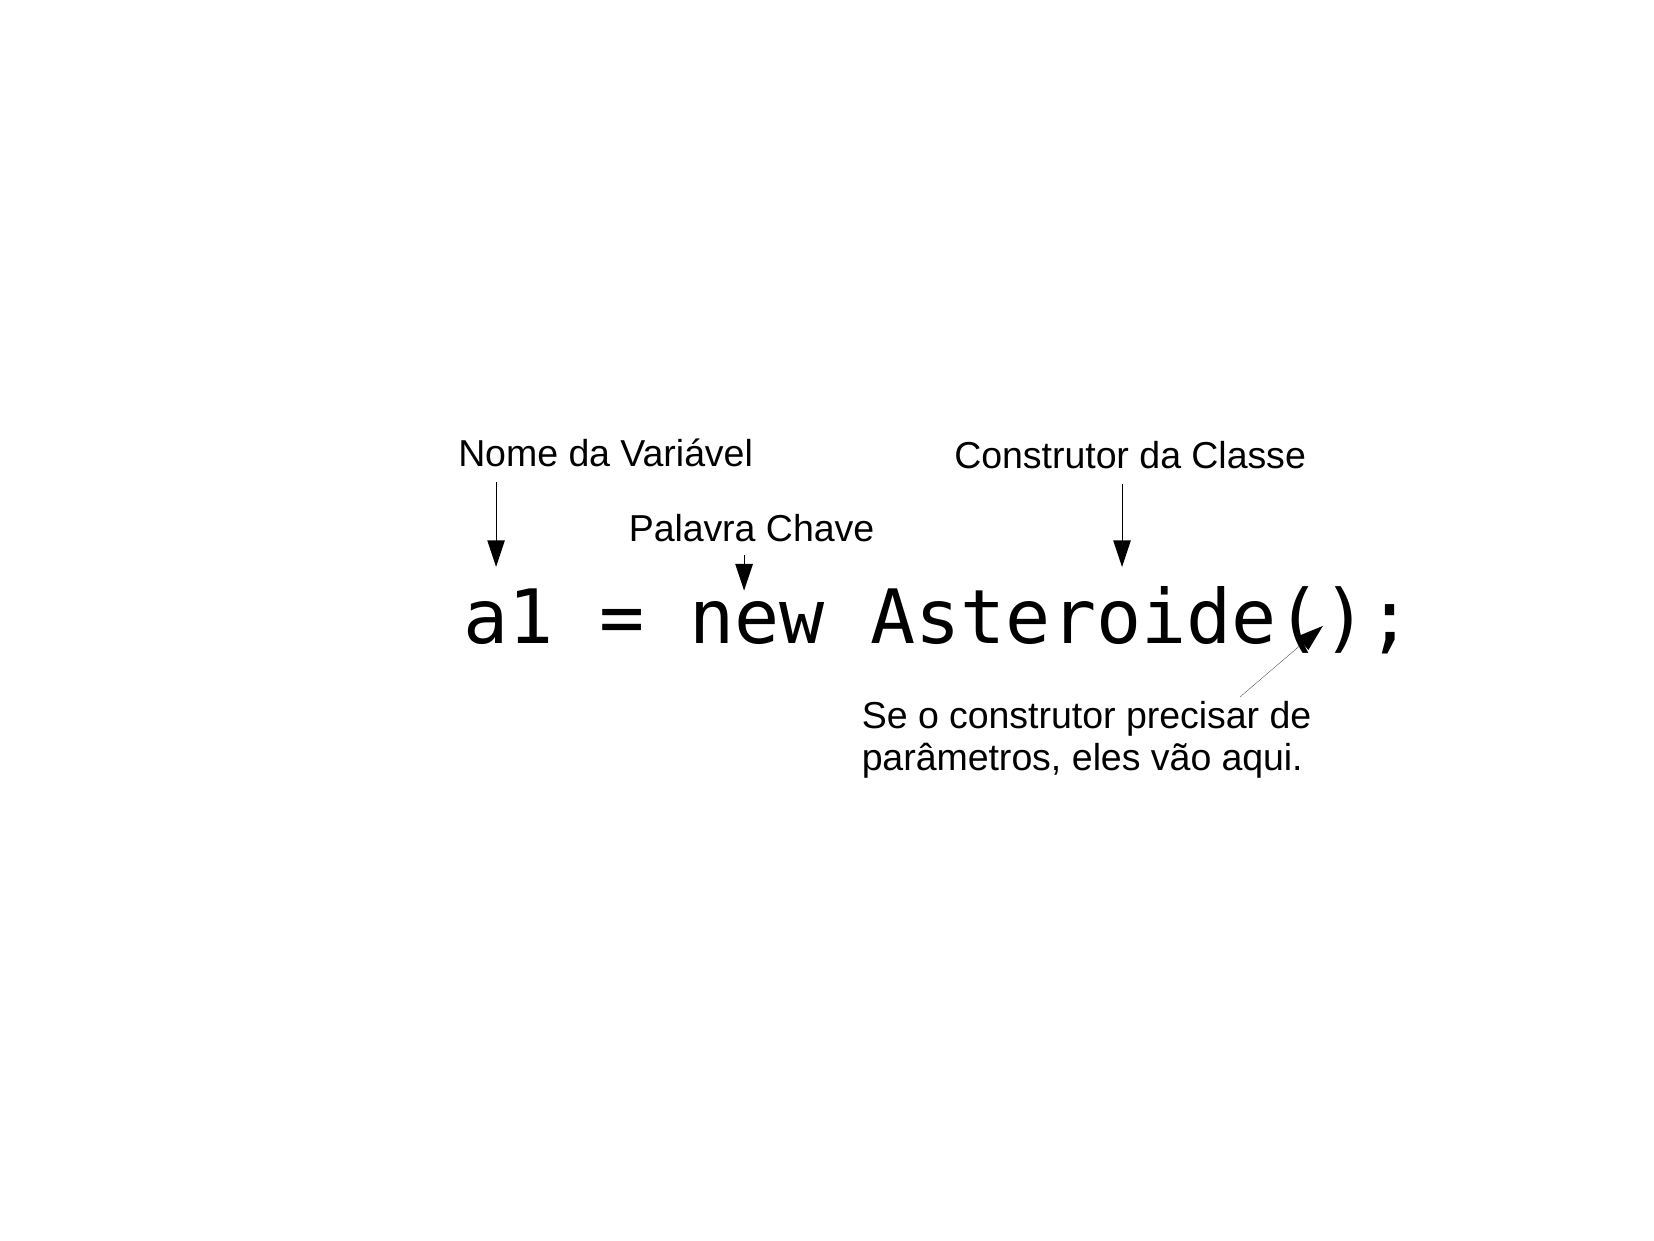

Nome da Variável
Construtor da Classe
Palavra Chave
a1 = new Asteroide();
Se o construtor precisar de
parâmetros, eles vão aqui.